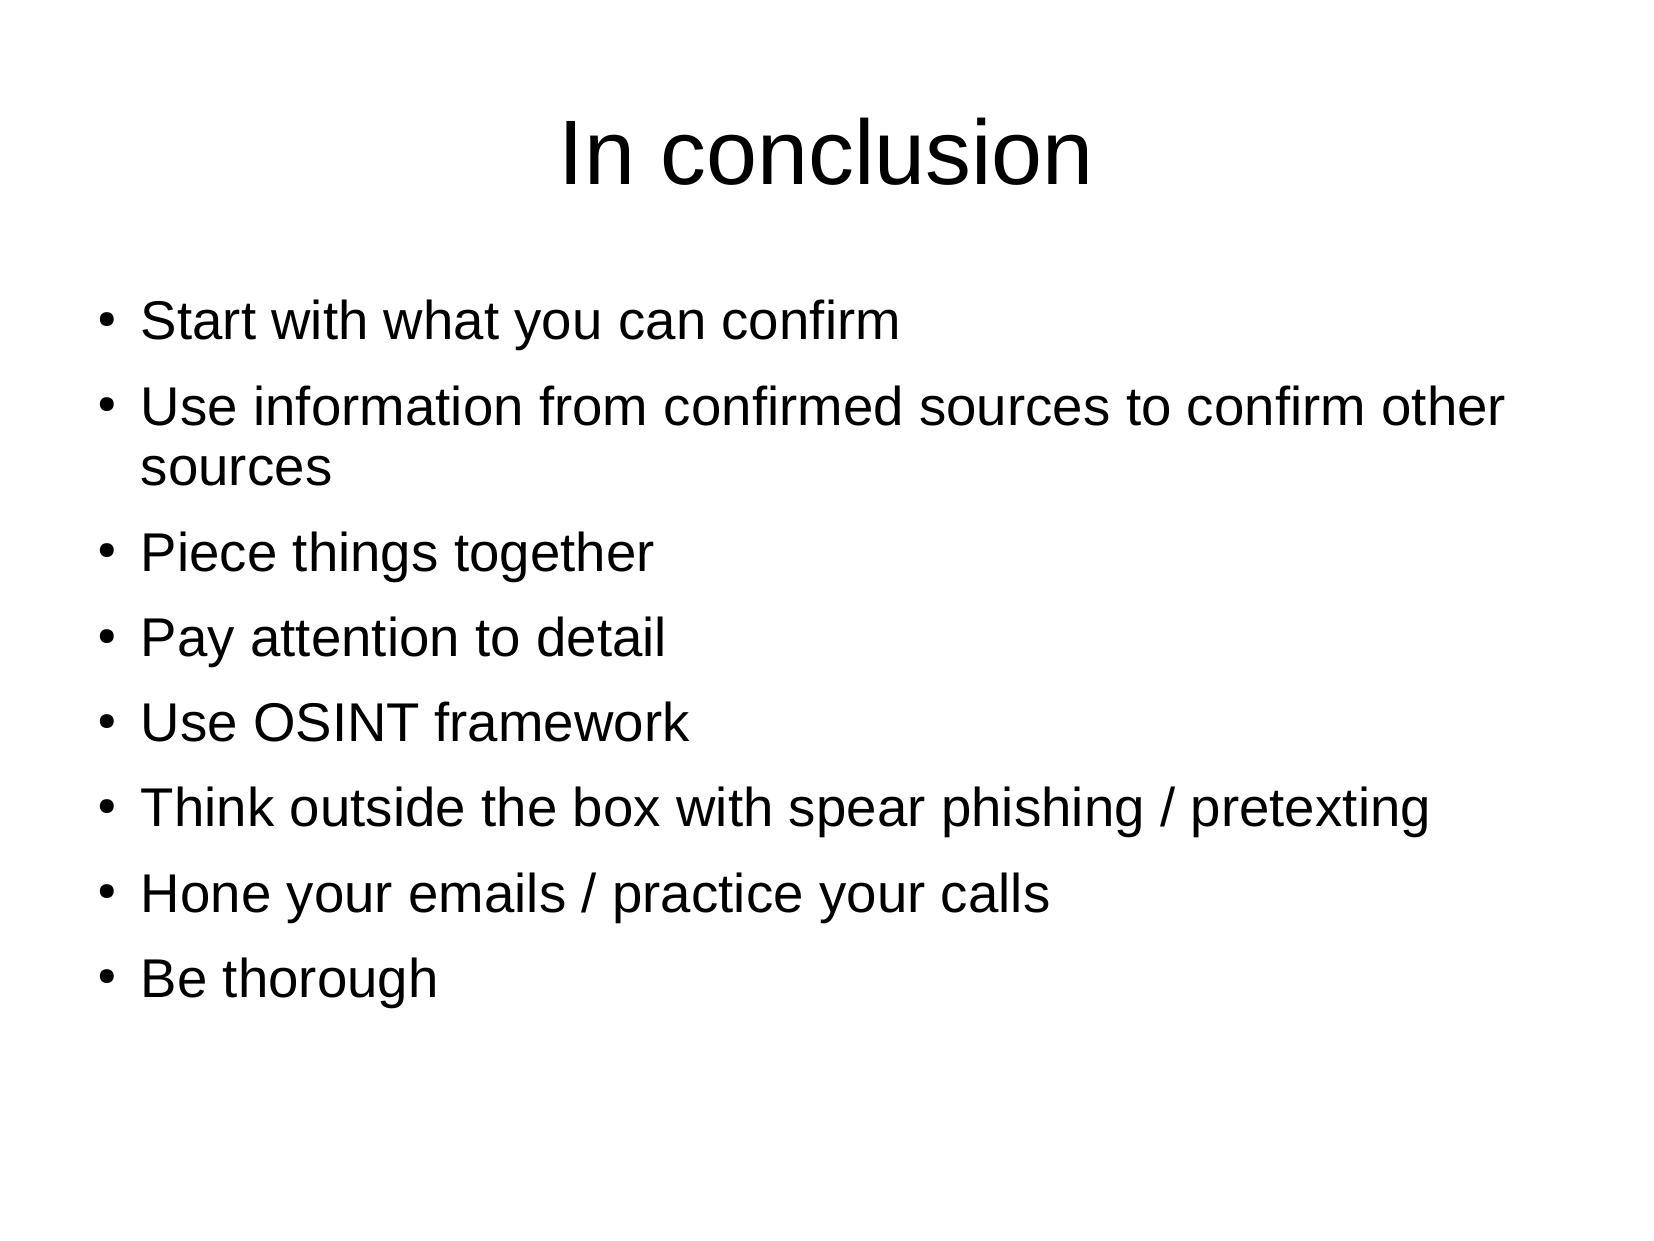

# In conclusion
Start with what you can confirm
Use information from confirmed sources to confirm other sources
Piece things together
Pay attention to detail
Use OSINT framework
Think outside the box with spear phishing / pretexting
Hone your emails / practice your calls
Be thorough